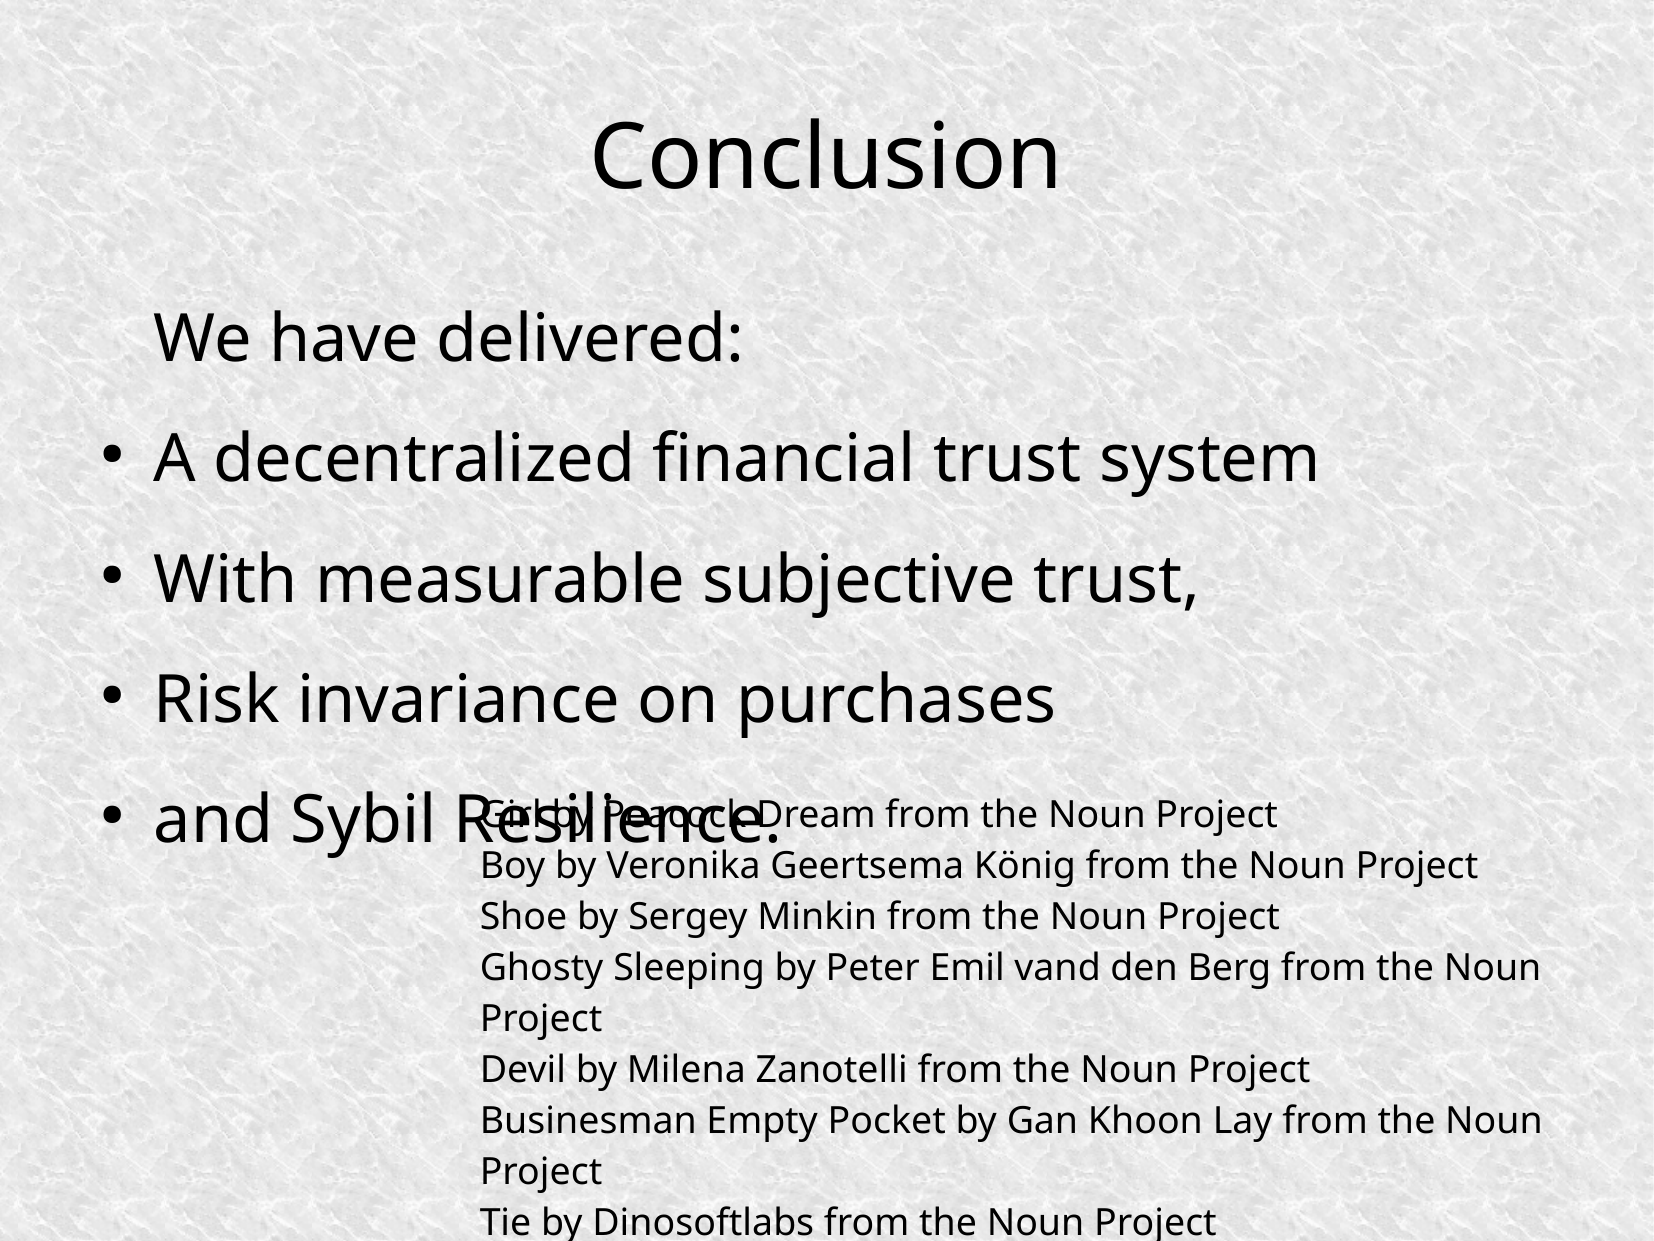

# Conclusion
We have delivered:
A decentralized financial trust system
With measurable subjective trust,
Risk invariance on purchases
and Sybil Resilience.
Girl by Peacock Dream from the Noun Project
Boy by Veronika Geertsema König from the Noun Project
Shoe by Sergey Minkin from the Noun Project
Ghosty Sleeping by Peter Emil vand den Berg from the Noun Project
Devil by Milena Zanotelli from the Noun Project
Businesman Empty Pocket by Gan Khoon Lay from the Noun Project
Tie by Dinosoftlabs from the Noun Project
Designer by Marie Van den Broeck from the Noun Project
Bitcoin Piggy Bank by TMD from the Noun Project
Emoji art by http://emojione.com